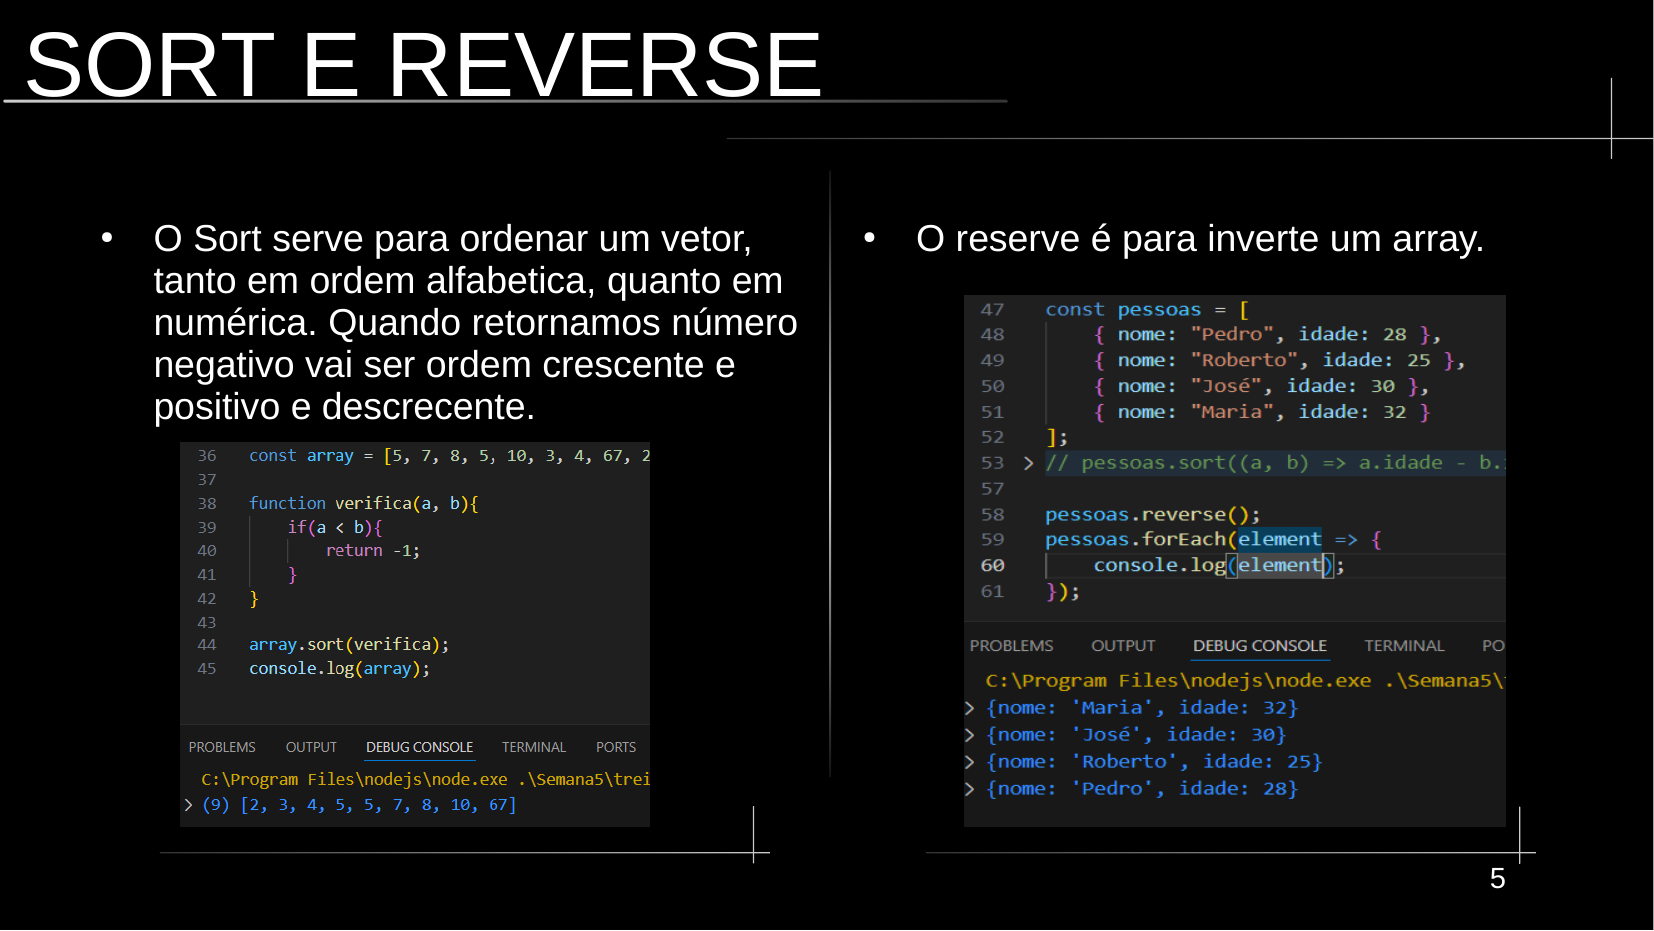

# SORT E REVERSE
O Sort serve para ordenar um vetor, tanto em ordem alfabetica, quanto em numérica. Quando retornamos número negativo vai ser ordem crescente e positivo e descrecente.
O reserve é para inverte um array.
5